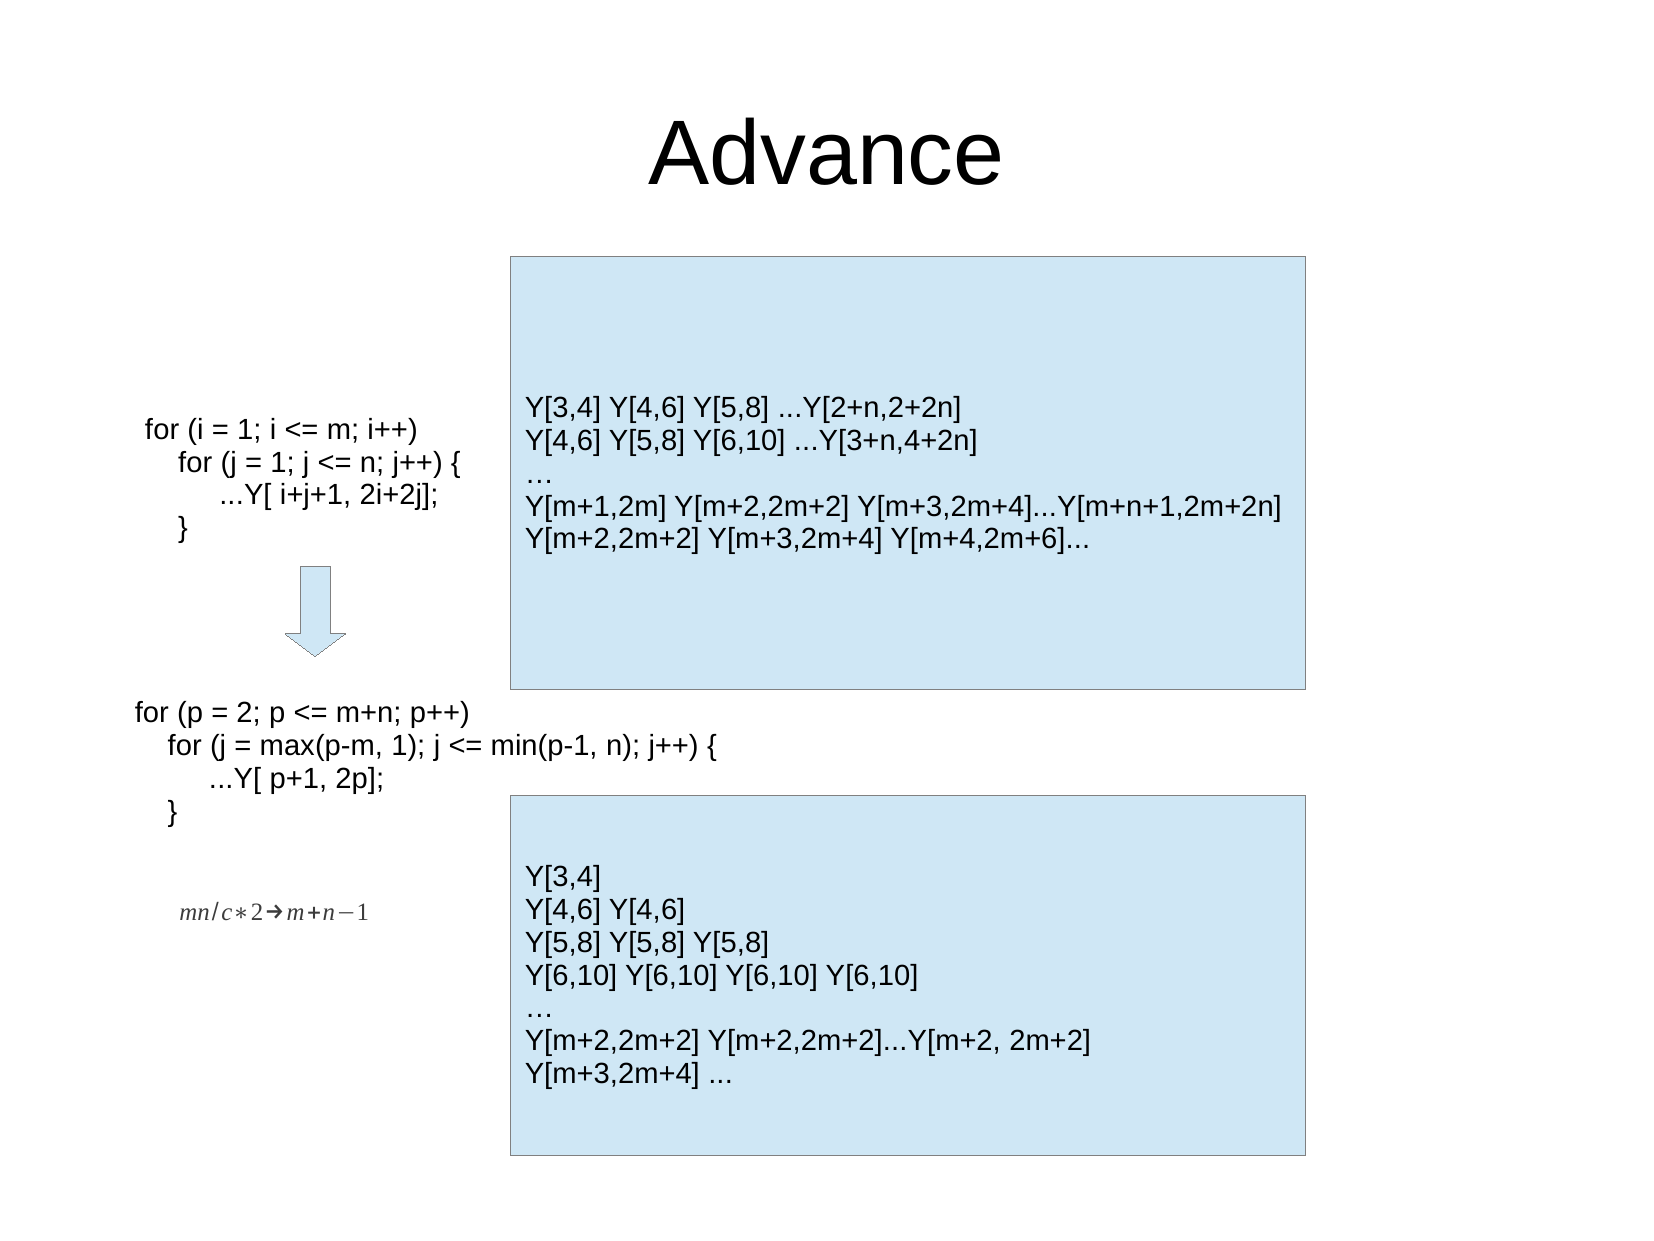

# Advance
Y[3,4] Y[4,6] Y[5,8] ...Y[2+n,2+2n]
Y[4,6] Y[5,8] Y[6,10] ...Y[3+n,4+2n]
…
Y[m+1,2m] Y[m+2,2m+2] Y[m+3,2m+4]...Y[m+n+1,2m+2n]
Y[m+2,2m+2] Y[m+3,2m+4] Y[m+4,2m+6]...
for (i = 1; i <= m; i++)
 for (j = 1; j <= n; j++) {
 ...Y[ i+j+1, 2i+2j];
 }
for (p = 2; p <= m+n; p++)
 for (j = max(p-m, 1); j <= min(p-1, n); j++) {
 ...Y[ p+1, 2p];
 }
Y[3,4]
Y[4,6] Y[4,6]
Y[5,8] Y[5,8] Y[5,8]
Y[6,10] Y[6,10] Y[6,10] Y[6,10]
…
Y[m+2,2m+2] Y[m+2,2m+2]...Y[m+2, 2m+2]
Y[m+3,2m+4] ...